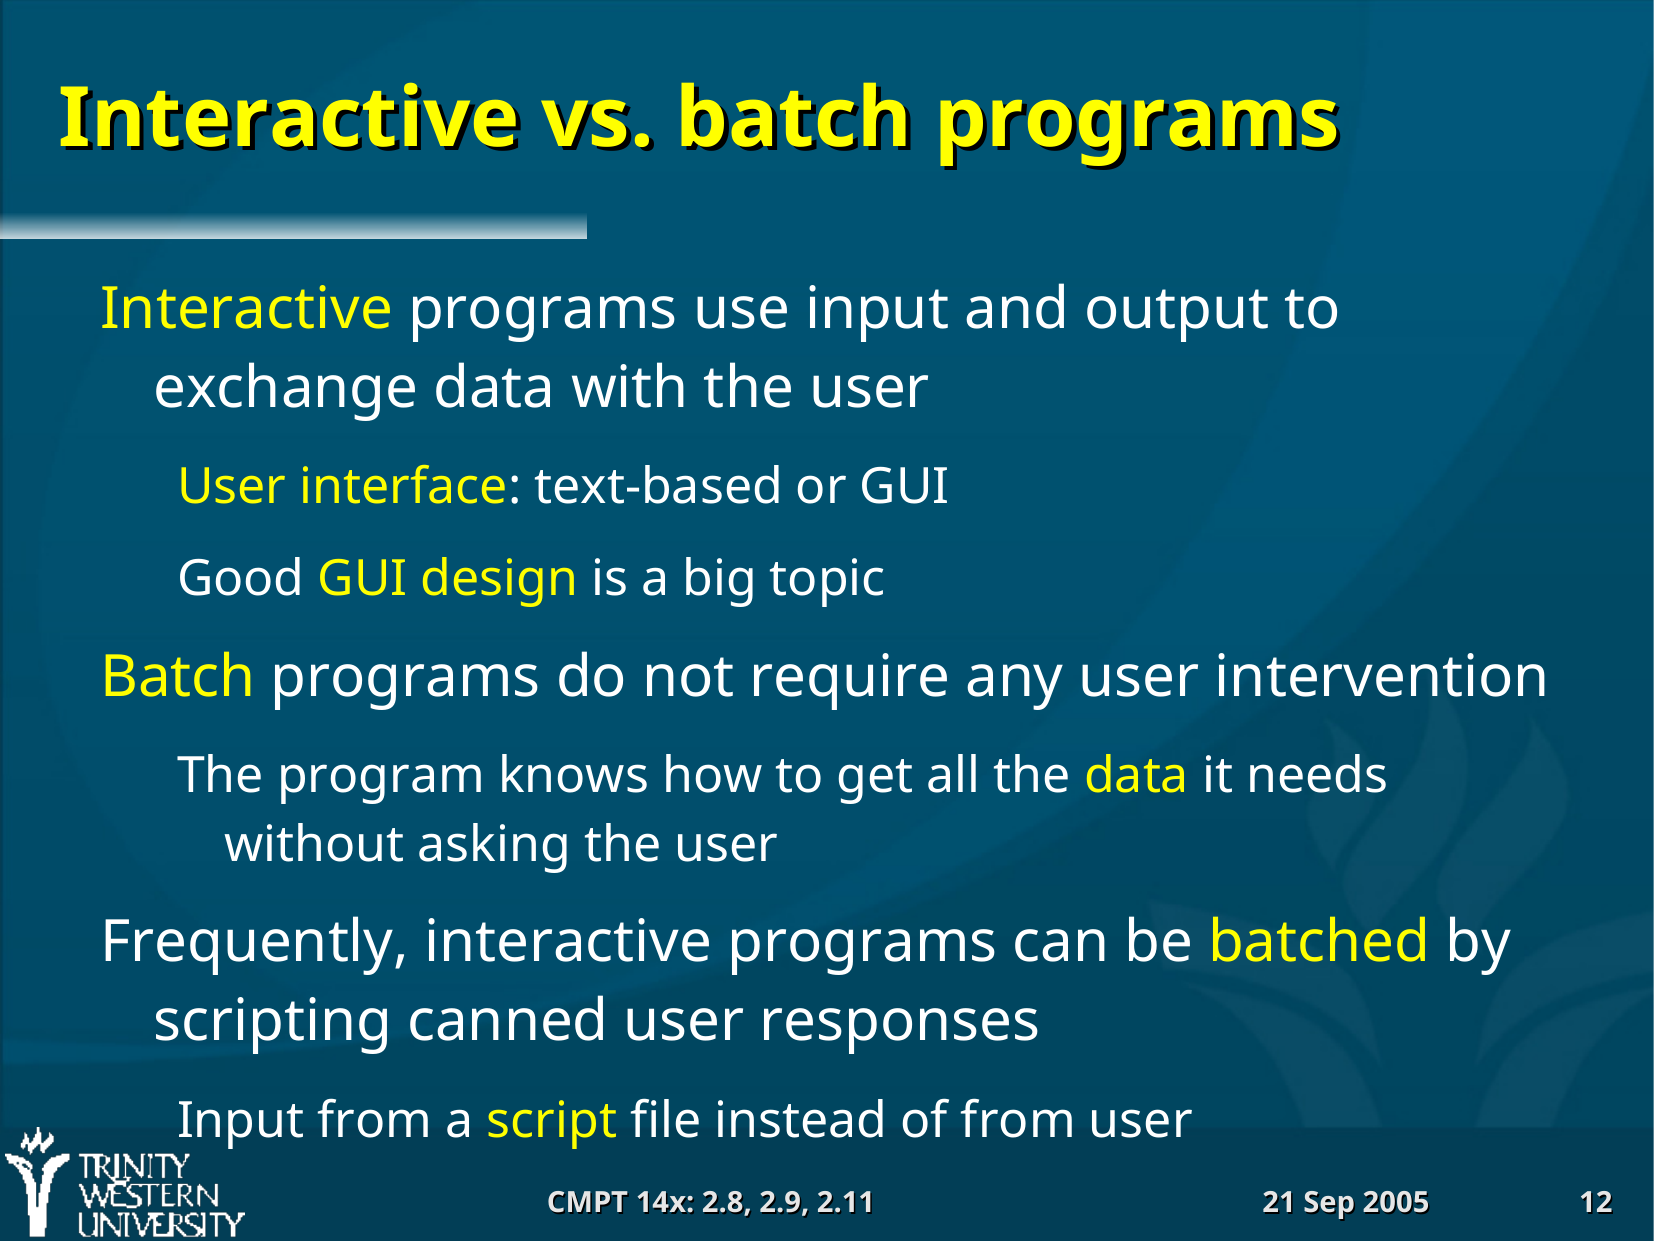

# Interactive vs. batch programs
Interactive programs use input and output to exchange data with the user
User interface: text-based or GUI
Good GUI design is a big topic
Batch programs do not require any user intervention
The program knows how to get all the data it needs without asking the user
Frequently, interactive programs can be batched by scripting canned user responses
Input from a script file instead of from user
CMPT 14x: 2.8, 2.9, 2.11
21 Sep 2005
12